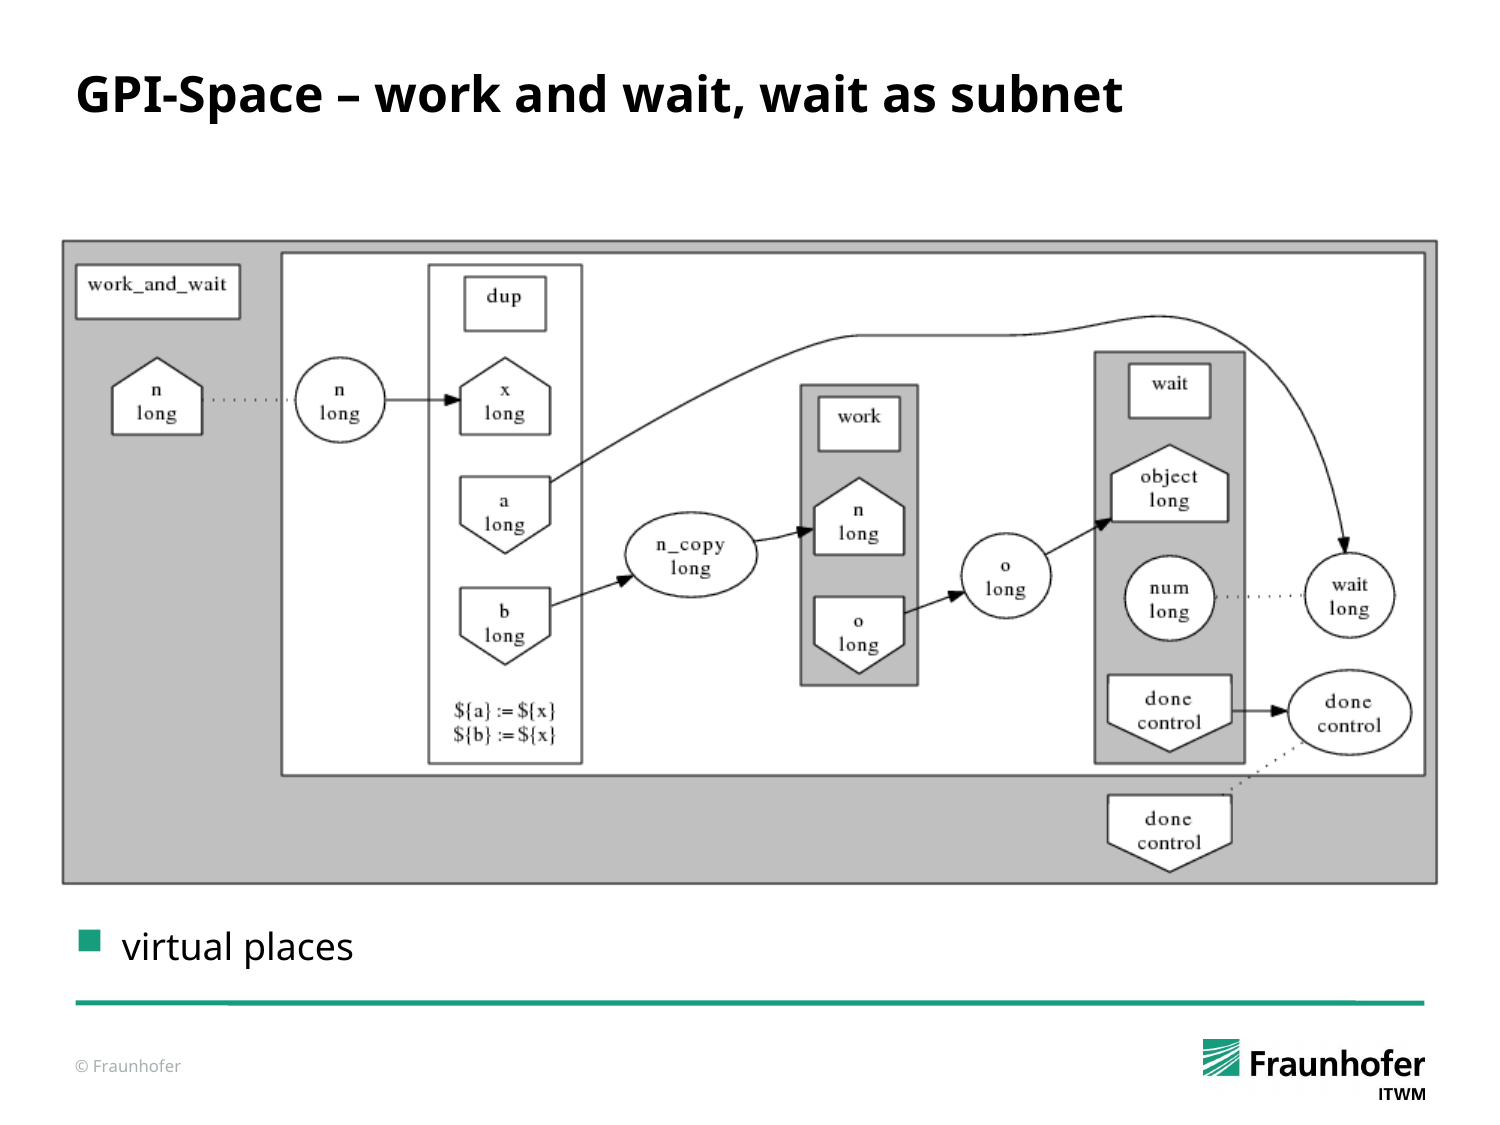

GPI-Space – work and wait, wait as subnet
virtual places